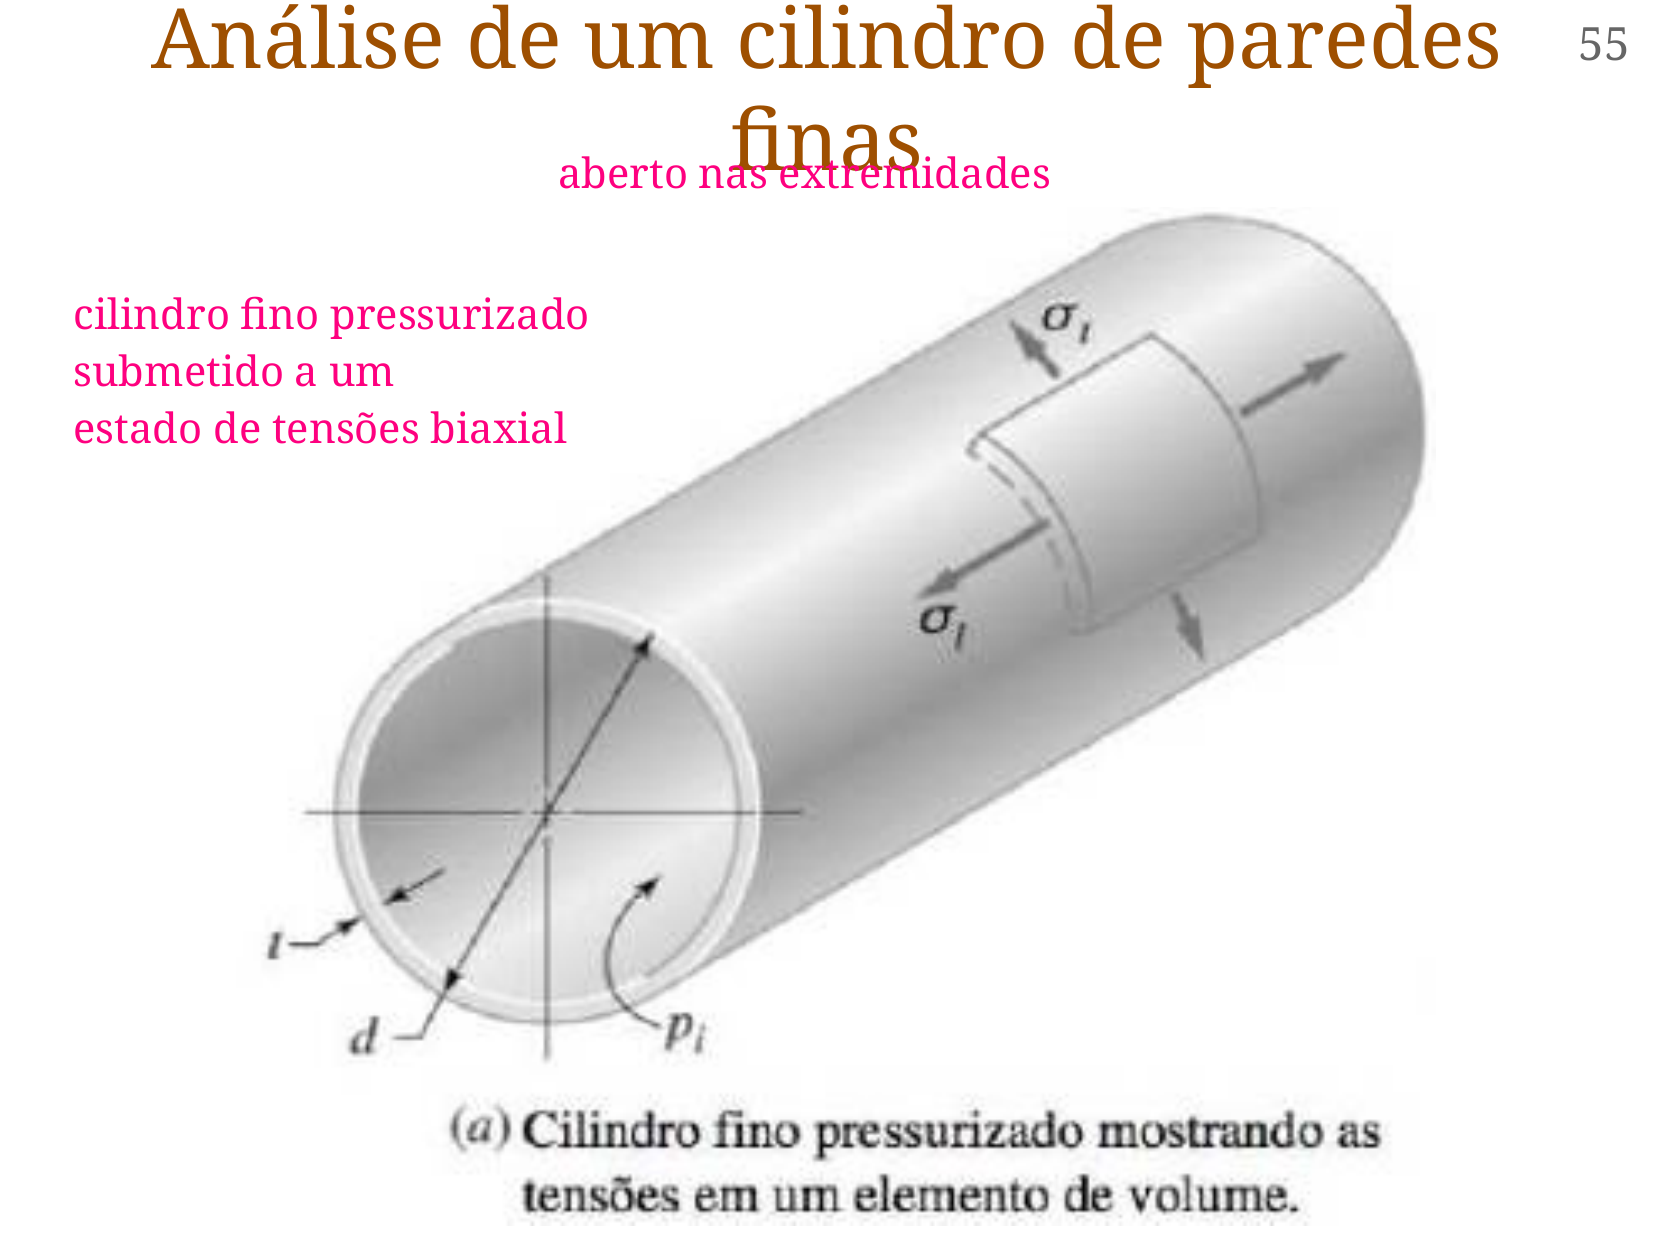

# Análise de um cilindro de paredes finas
55
aberto nas extremidades
cilindro fino pressurizado submetido a um
estado de tensões biaxial